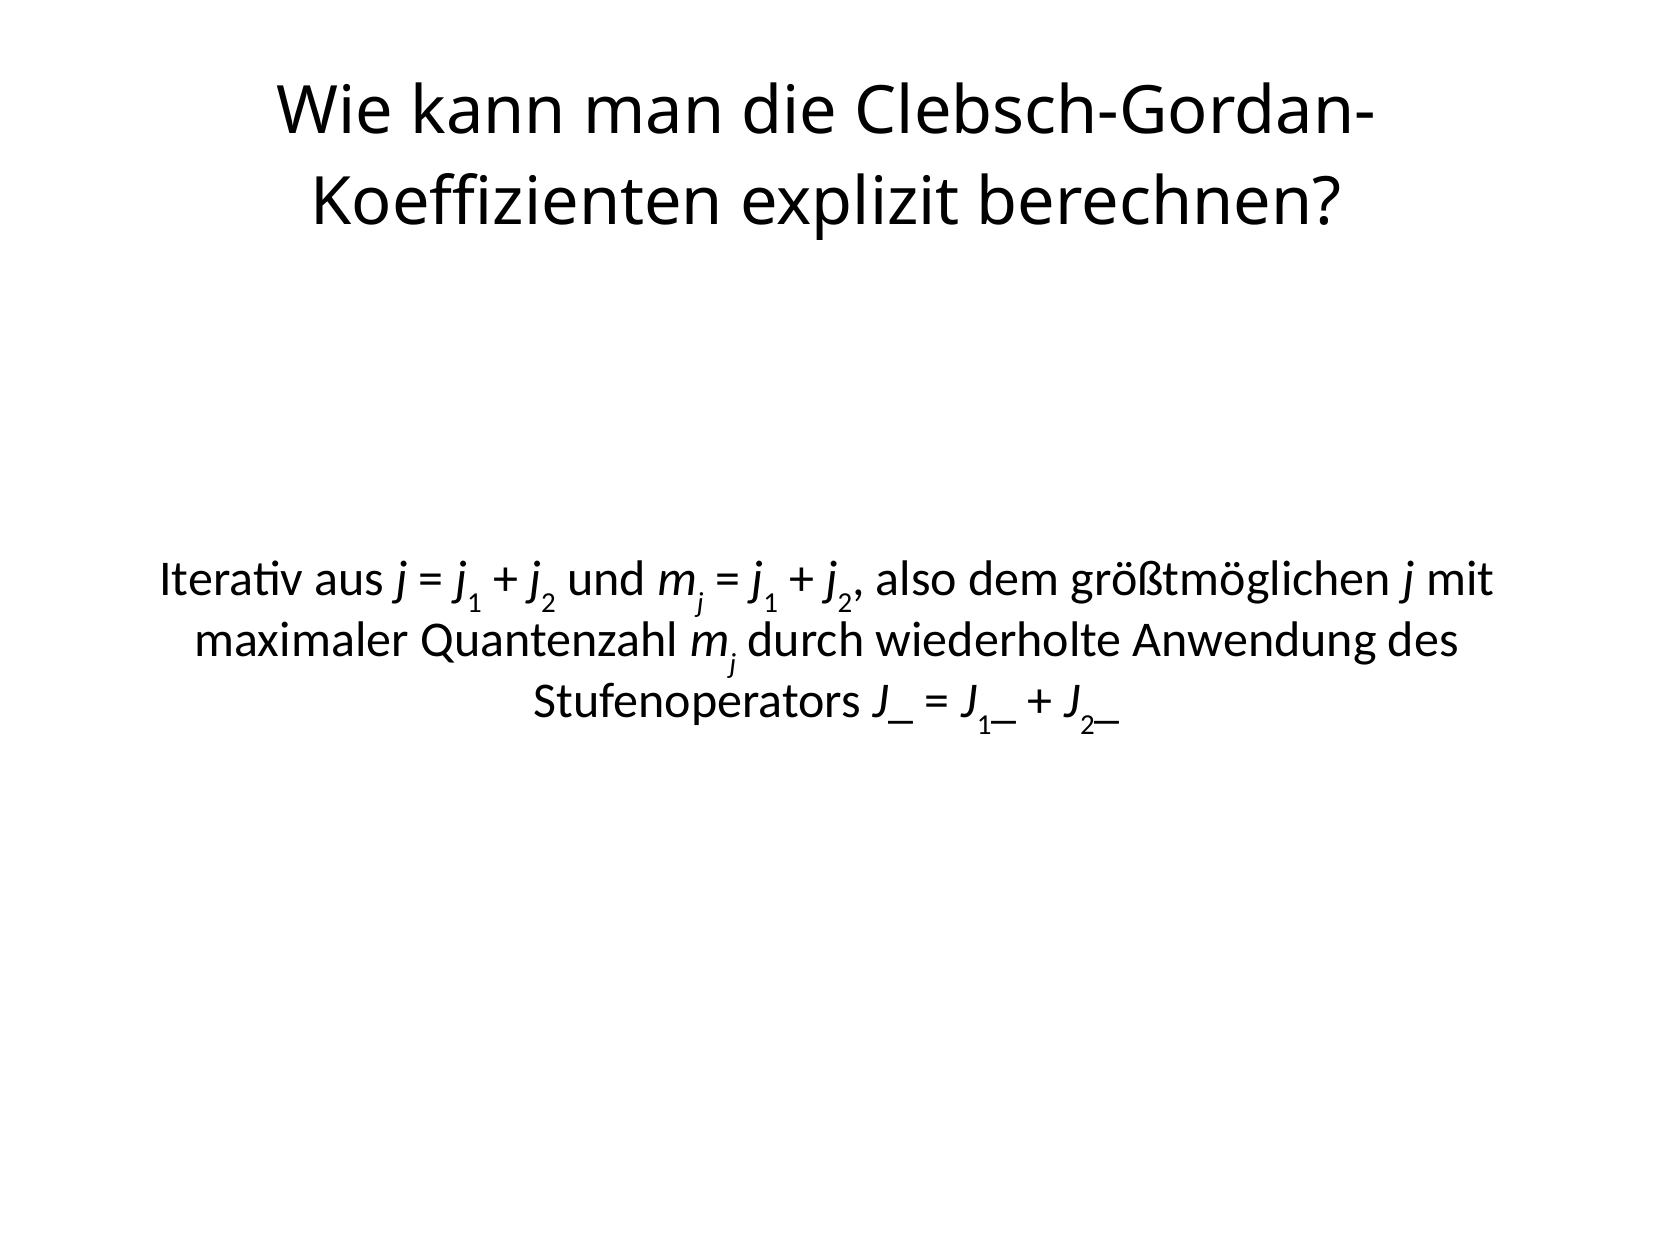

# Wie kann man die Clebsch-Gordan-Koeffizienten explizit berechnen?
Iterativ aus j = j1 + j2 und mj = j1 + j2, also dem größtmöglichen j mit maximaler Quantenzahl mj durch wiederholte Anwendung des Stufenoperators J_ = J1_ + J2_